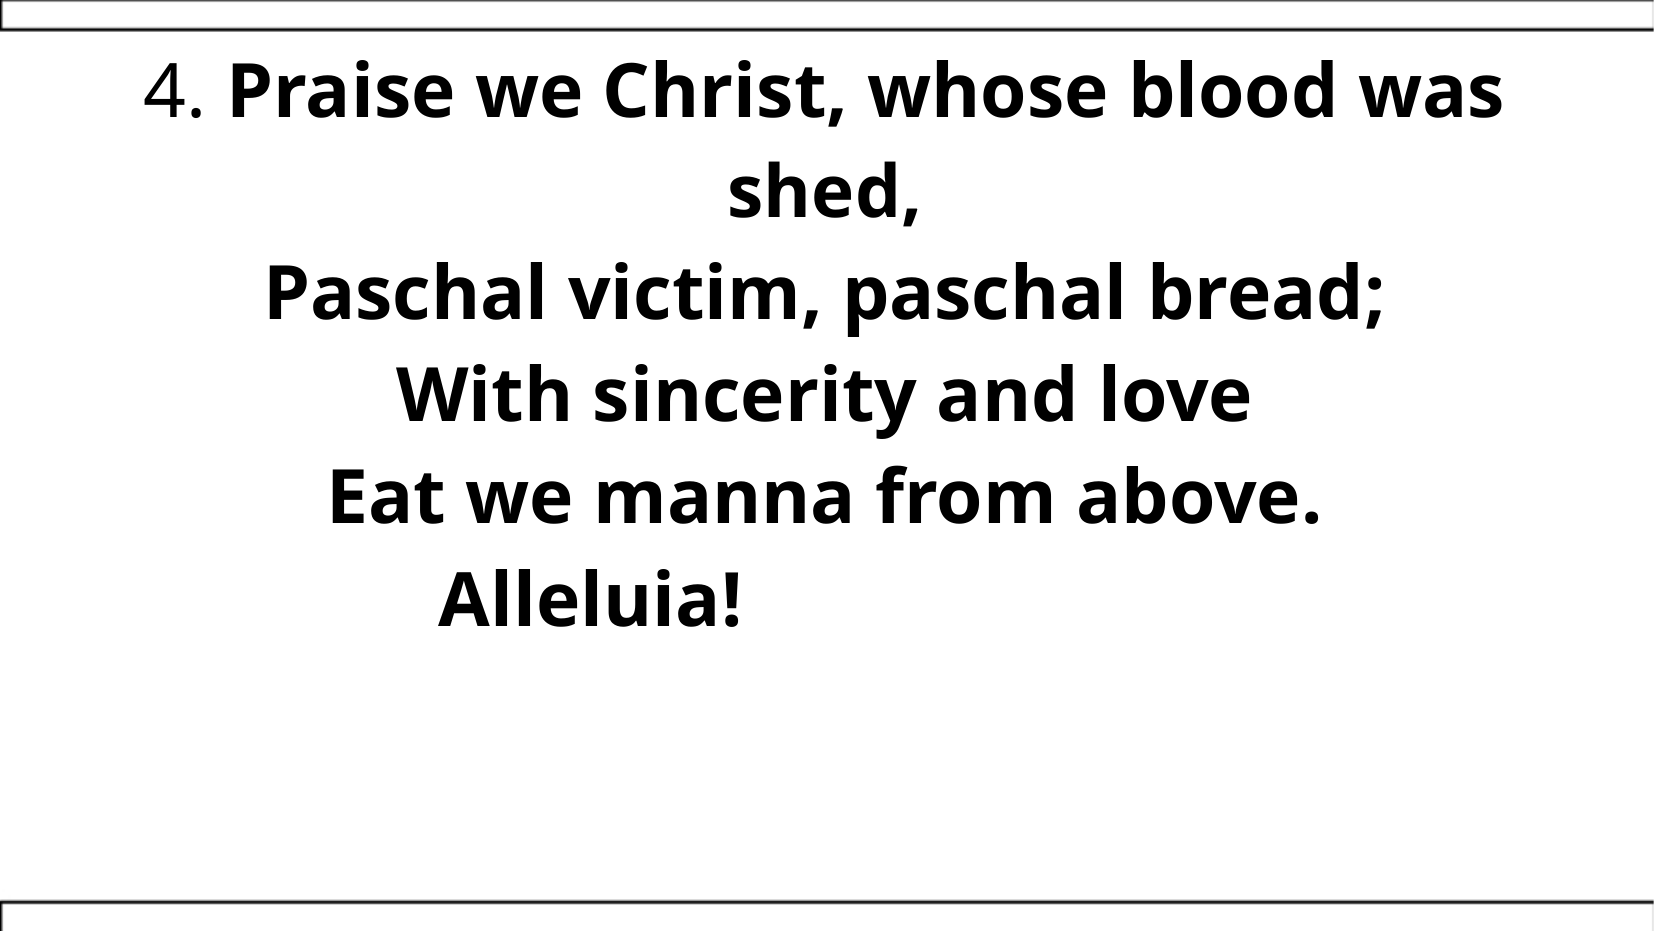

4. Praise we Christ, whose blood was shed,
Paschal victim, paschal bread;
With sincerity and love
Eat we manna from above.
Alleluia!